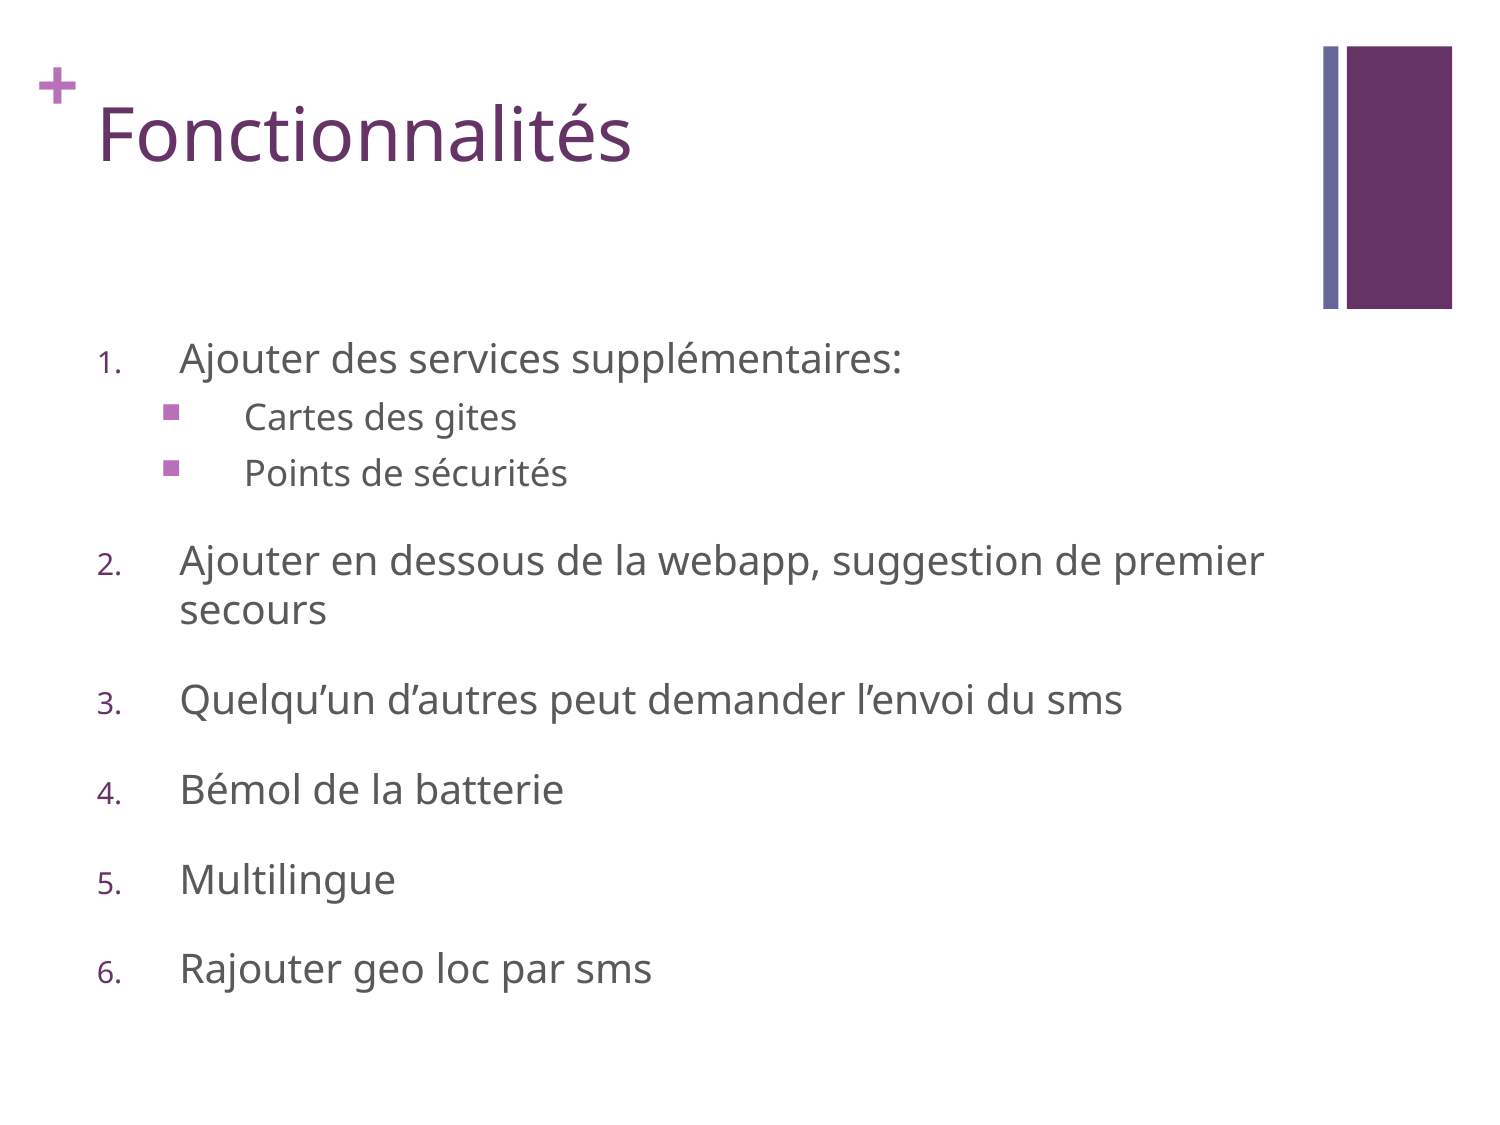

# Fonctionnalités
Ajouter des services supplémentaires:
Cartes des gites
Points de sécurités
Ajouter en dessous de la webapp, suggestion de premier secours
Quelqu’un d’autres peut demander l’envoi du sms
Bémol de la batterie
Multilingue
Rajouter geo loc par sms